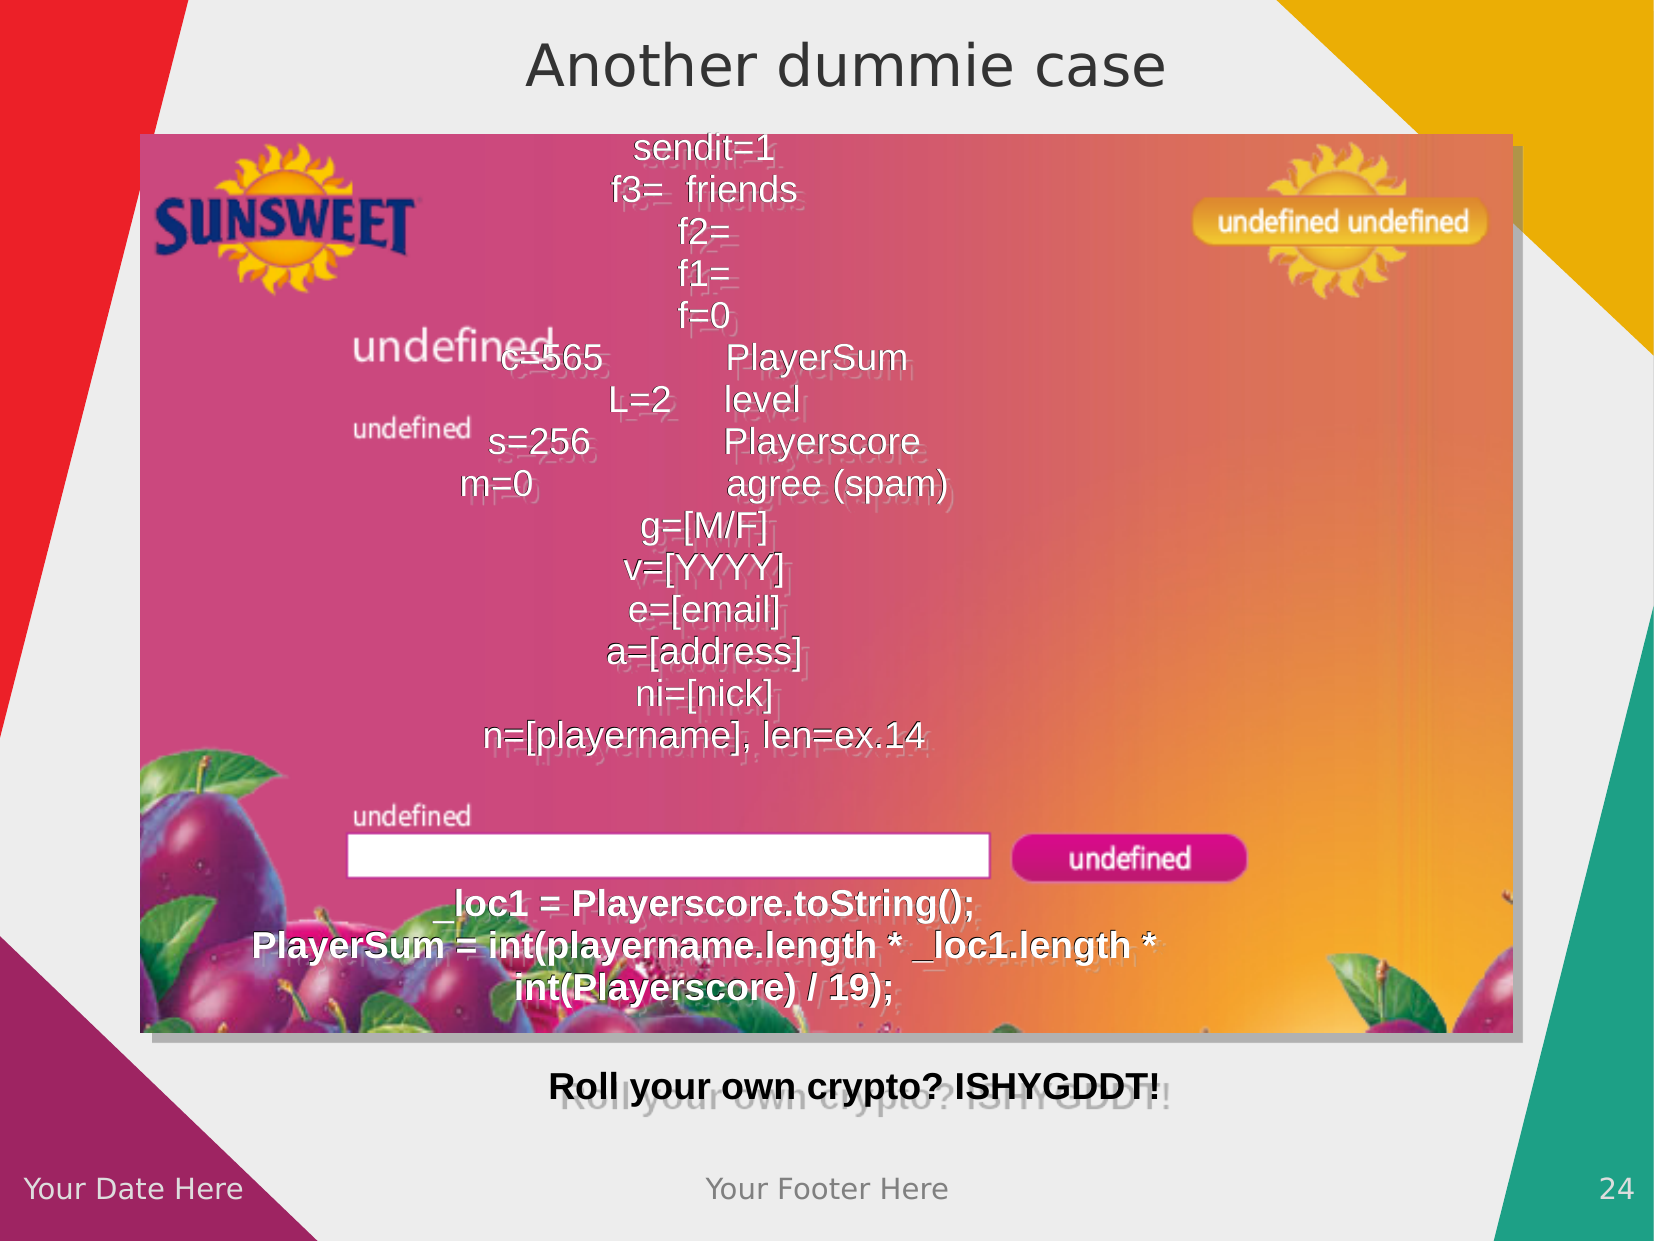

# Another dummie case
sendit=1
f3=	friends
f2=
f1=
f=0
c=565		PlayerSum
L=2 level
s=256		 Playerscore
m=0			 agree (spam)
g=[M/F]
v=[YYYY]
e=[email]
a=[address]
ni=[nick]
n=[playername], len=ex.14
_loc1 = Playerscore.toString();
PlayerSum = int(playername.length * _loc1.length * int(Playerscore) / 19);
Roll your own crypto? ISHYGDDT!
Your Date Here
Your Footer Here
24